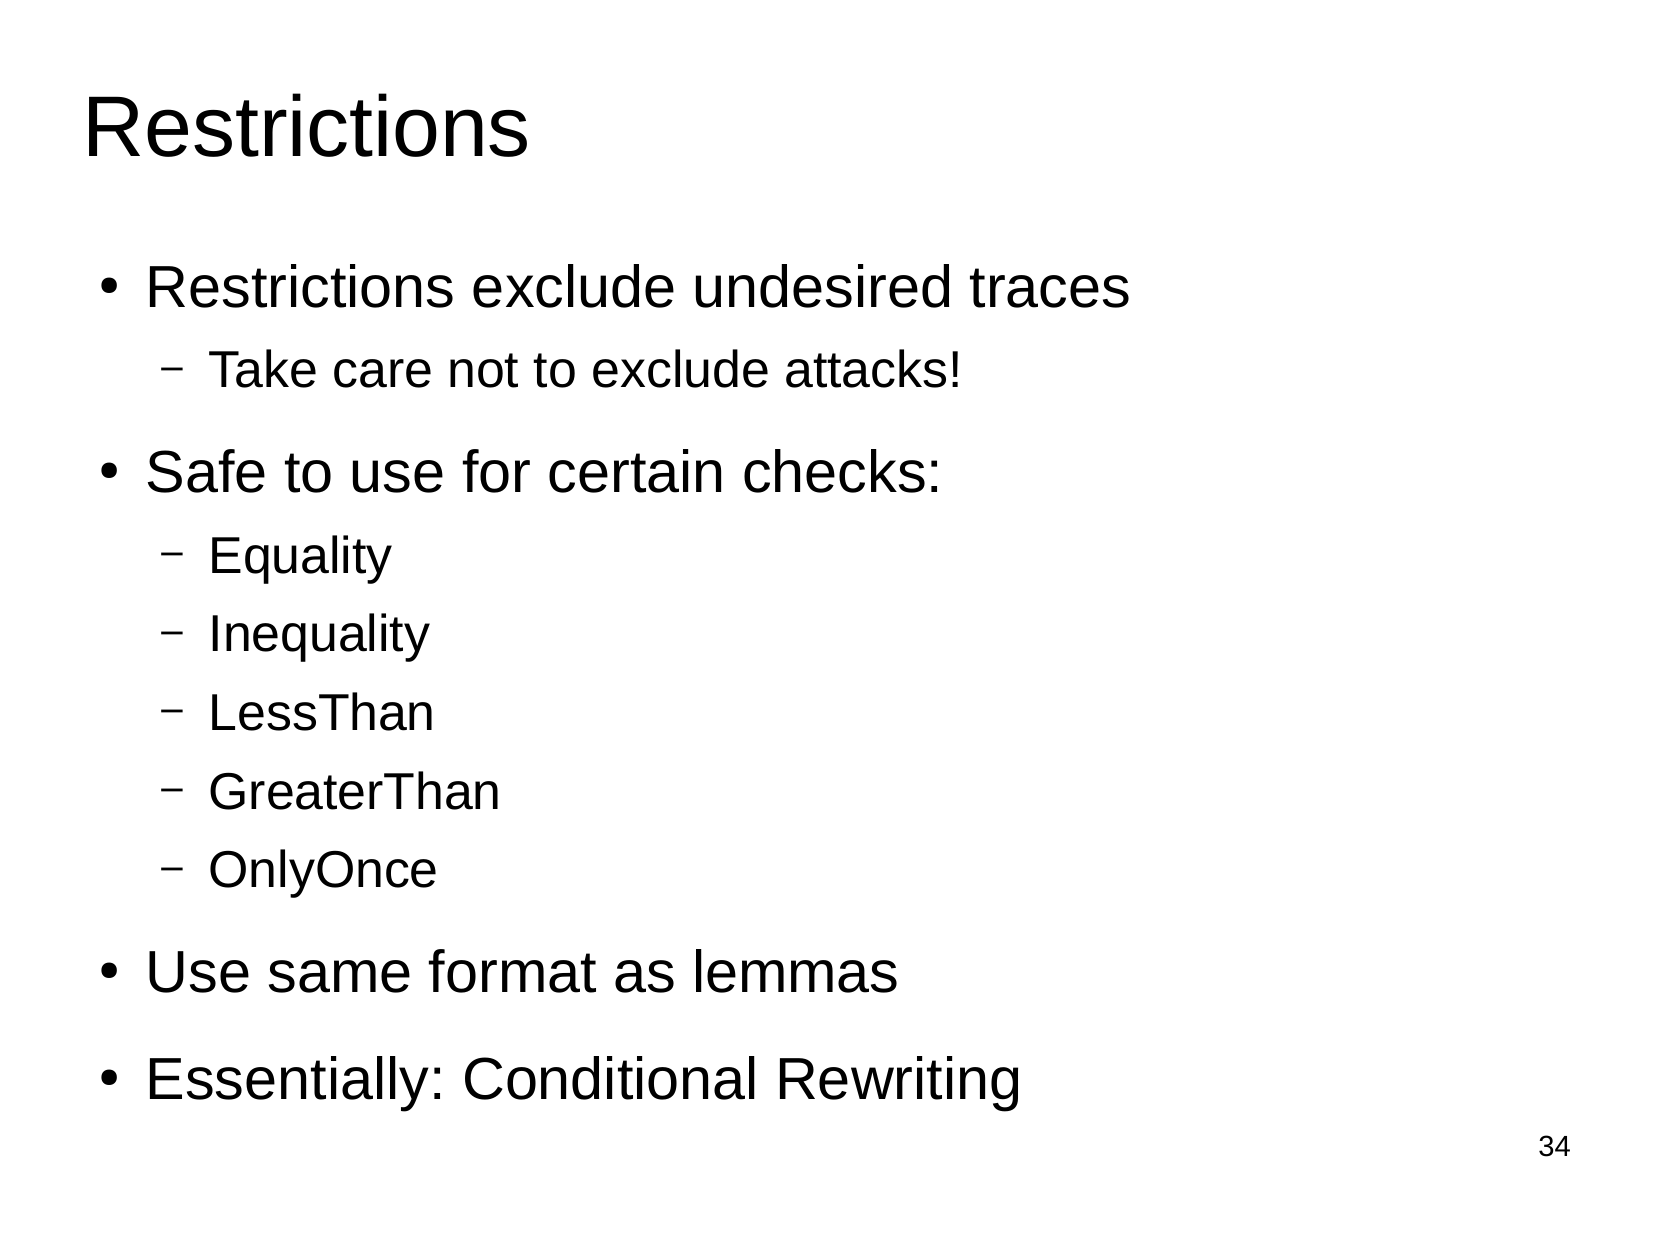

# Restrictions
Restrictions exclude undesired traces
Take care not to exclude attacks!
Safe to use for certain checks:
Equality
Inequality
LessThan
GreaterThan
OnlyOnce
Use same format as lemmas
Essentially: Conditional Rewriting
34